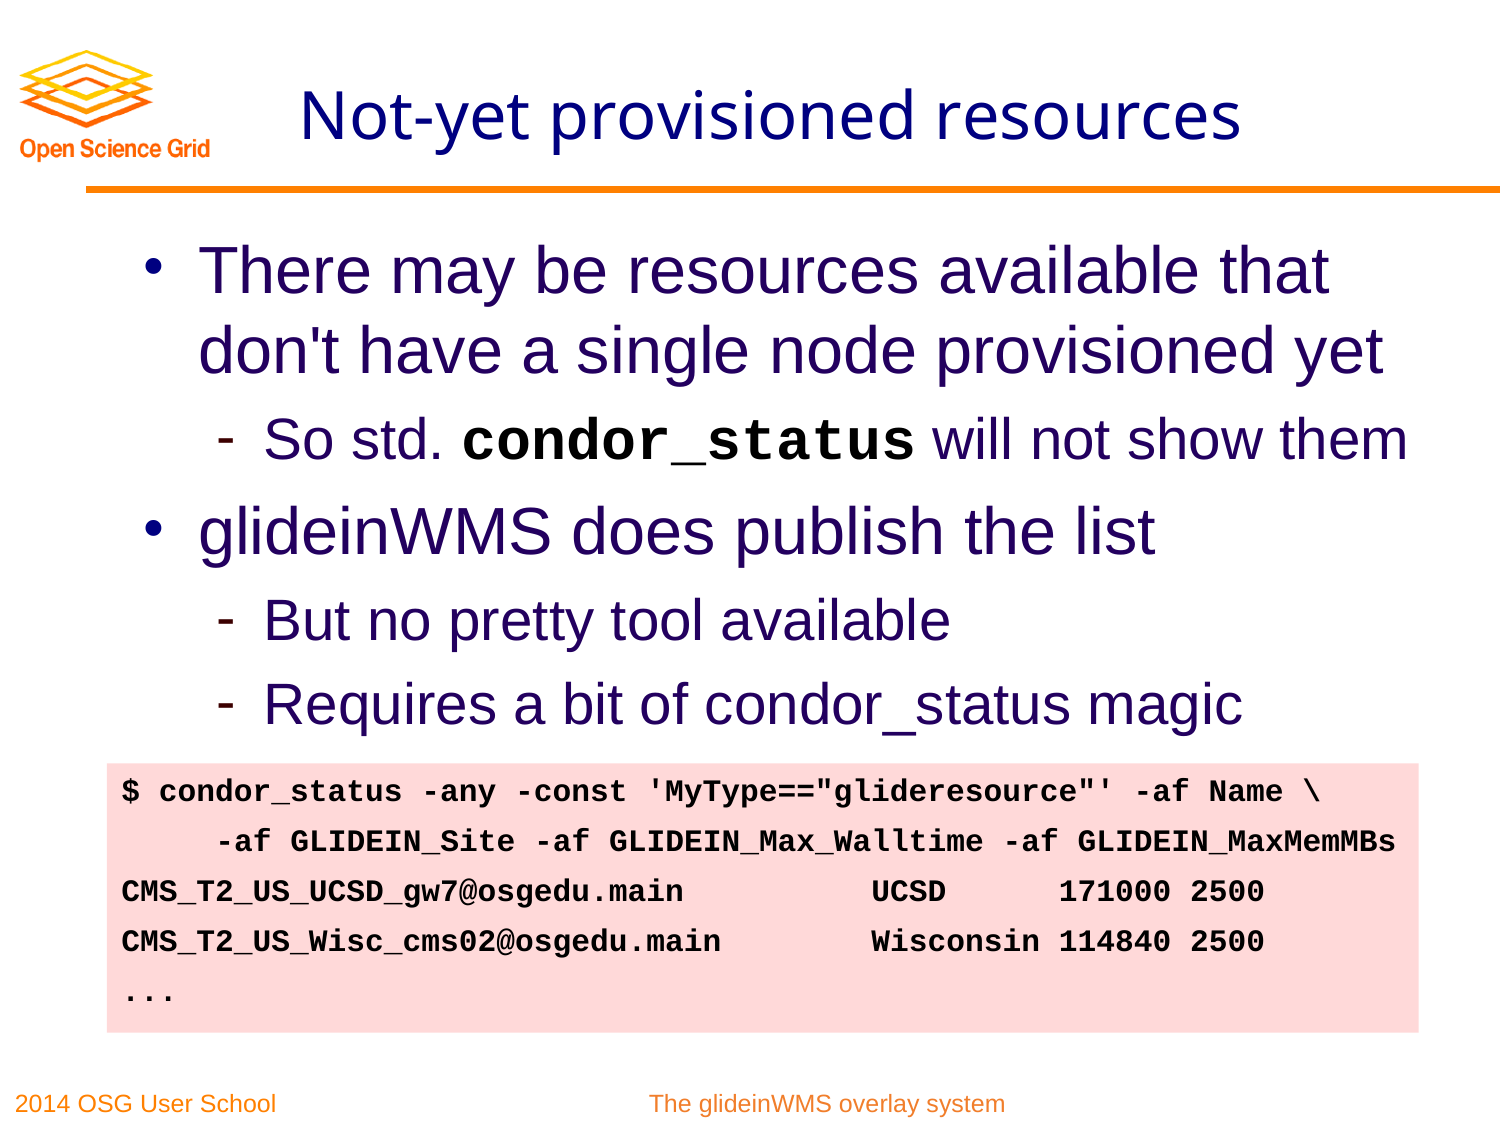

# Not-yet provisioned resources
There may be resources available that don't have a single node provisioned yet
So std. condor_status will not show them
glideinWMS does publish the list
But no pretty tool available
Requires a bit of condor_status magic
$ condor_status -any -const 'MyType=="glideresource"' -af Name \
 -af GLIDEIN_Site -af GLIDEIN_Max_Walltime -af GLIDEIN_MaxMemMBs
CMS_T2_US_UCSD_gw7@osgedu.main 		UCSD 	 171000 2500
CMS_T2_US_Wisc_cms02@osgedu.main 	Wisconsin 114840 2500
...